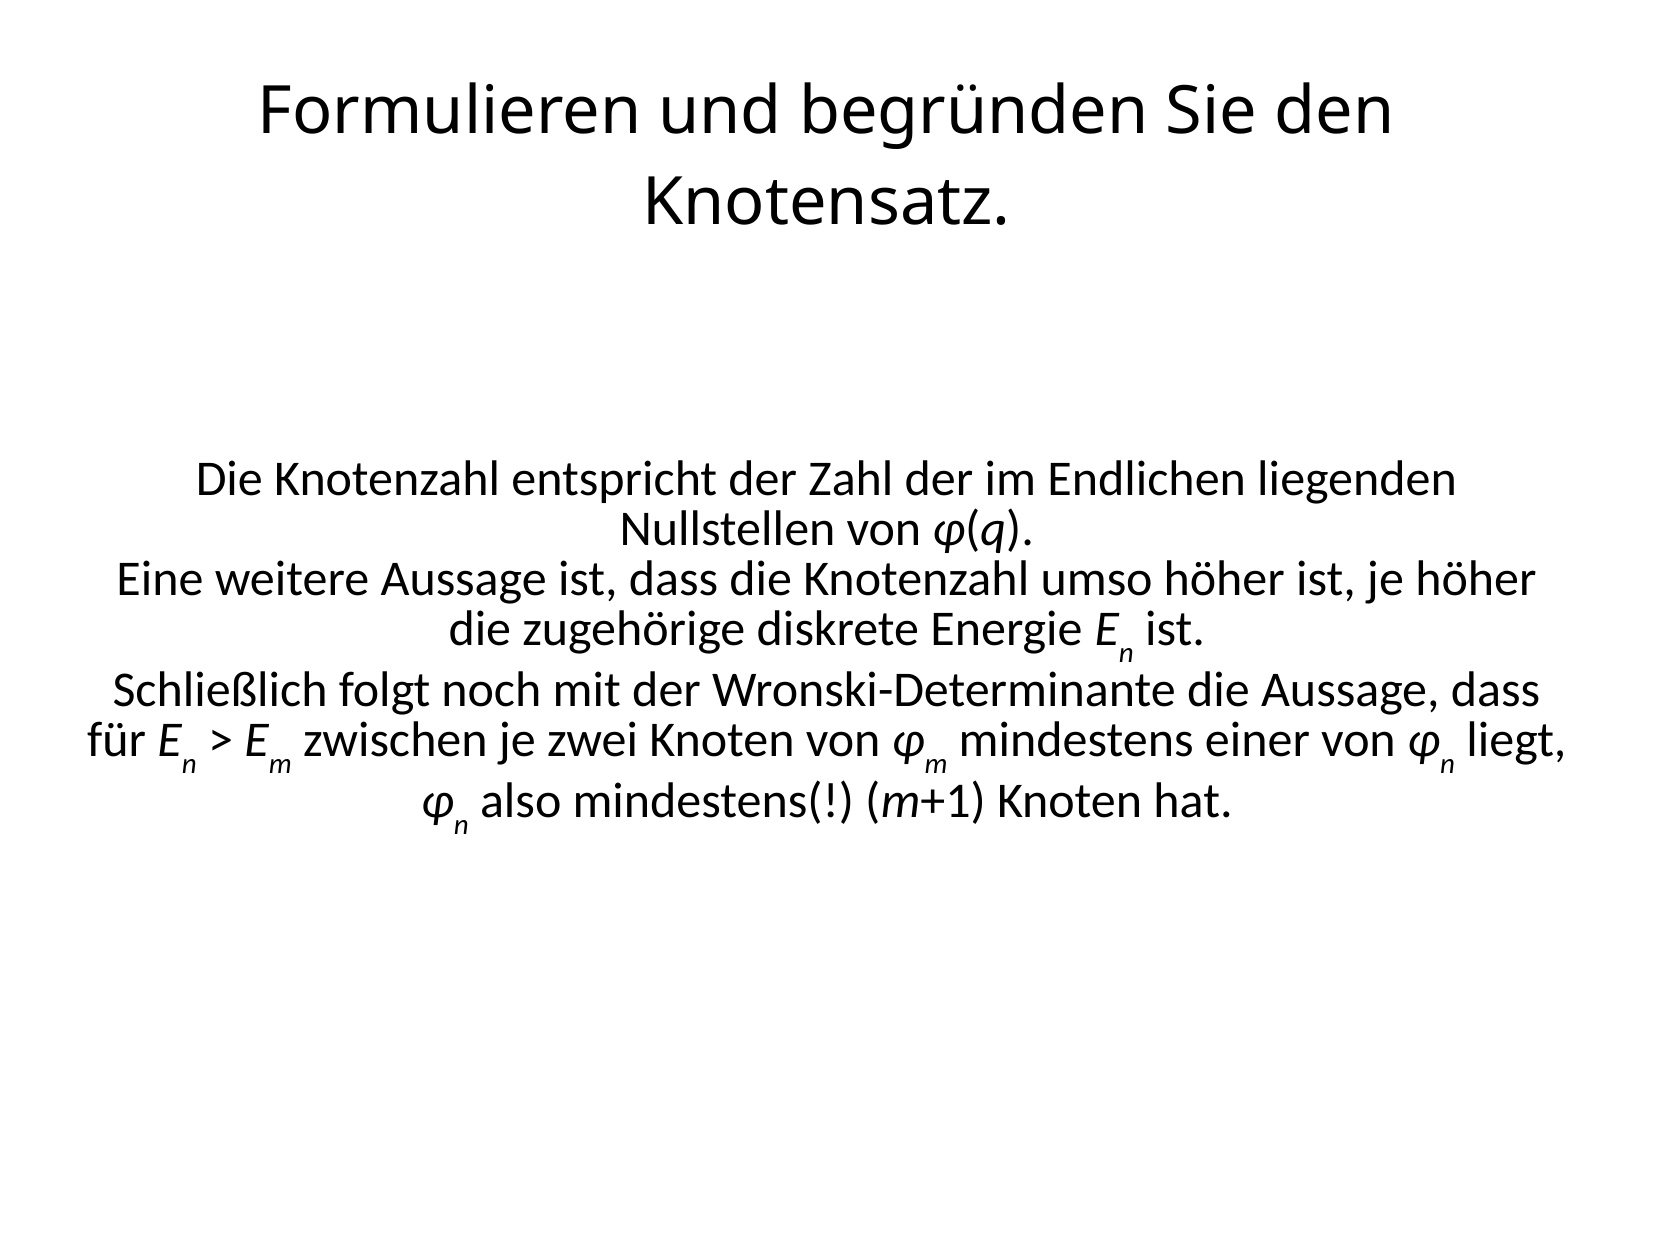

# Formulieren und begründen Sie den Knotensatz.
Die Knotenzahl entspricht der Zahl der im Endlichen liegenden Nullstellen von φ(q).
Eine weitere Aussage ist, dass die Knotenzahl umso höher ist, je höher die zugehörige diskrete Energie En ist.
Schließlich folgt noch mit der Wronski-Determinante die Aussage, dass für En > Em zwischen je zwei Knoten von φm mindestens einer von φn liegt, φn also mindestens(!) (m+1) Knoten hat.